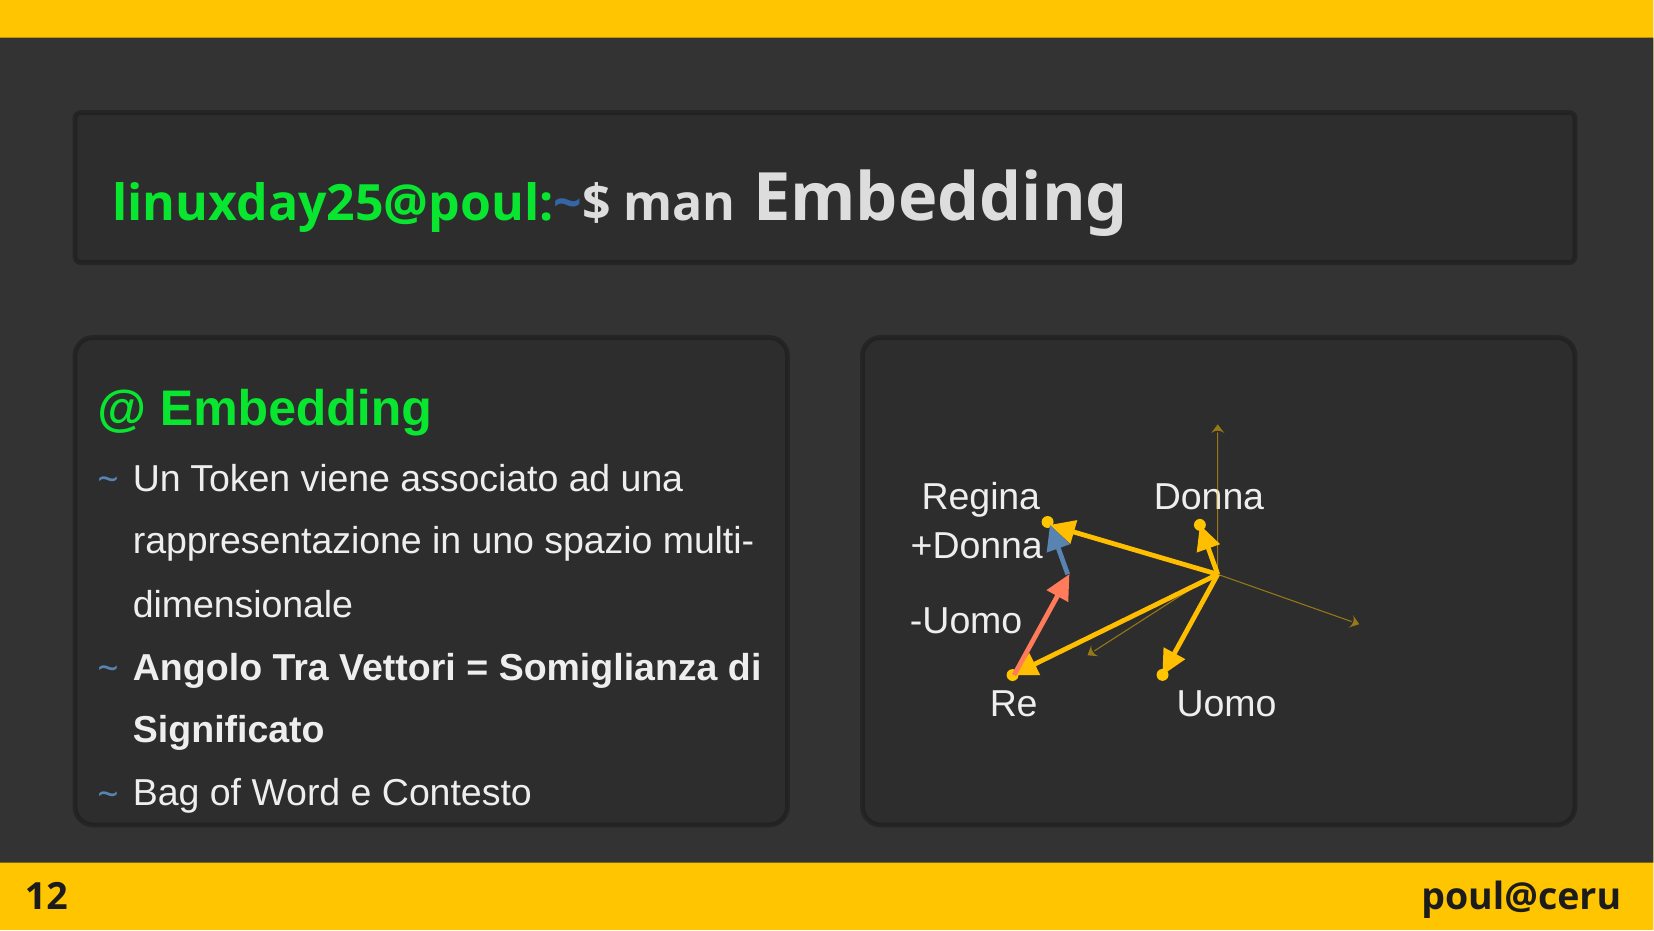

# linuxday25@poul:~$ man Embedding
@ Embedding
Un Token viene associato ad una rappresentazione in uno spazio multi-dimensionale
Angolo Tra Vettori = Somiglianza di Significato
Bag of Word e Contesto
Regina
Donna
+Donna
-Uomo
Re
Uomo
poul@ceru